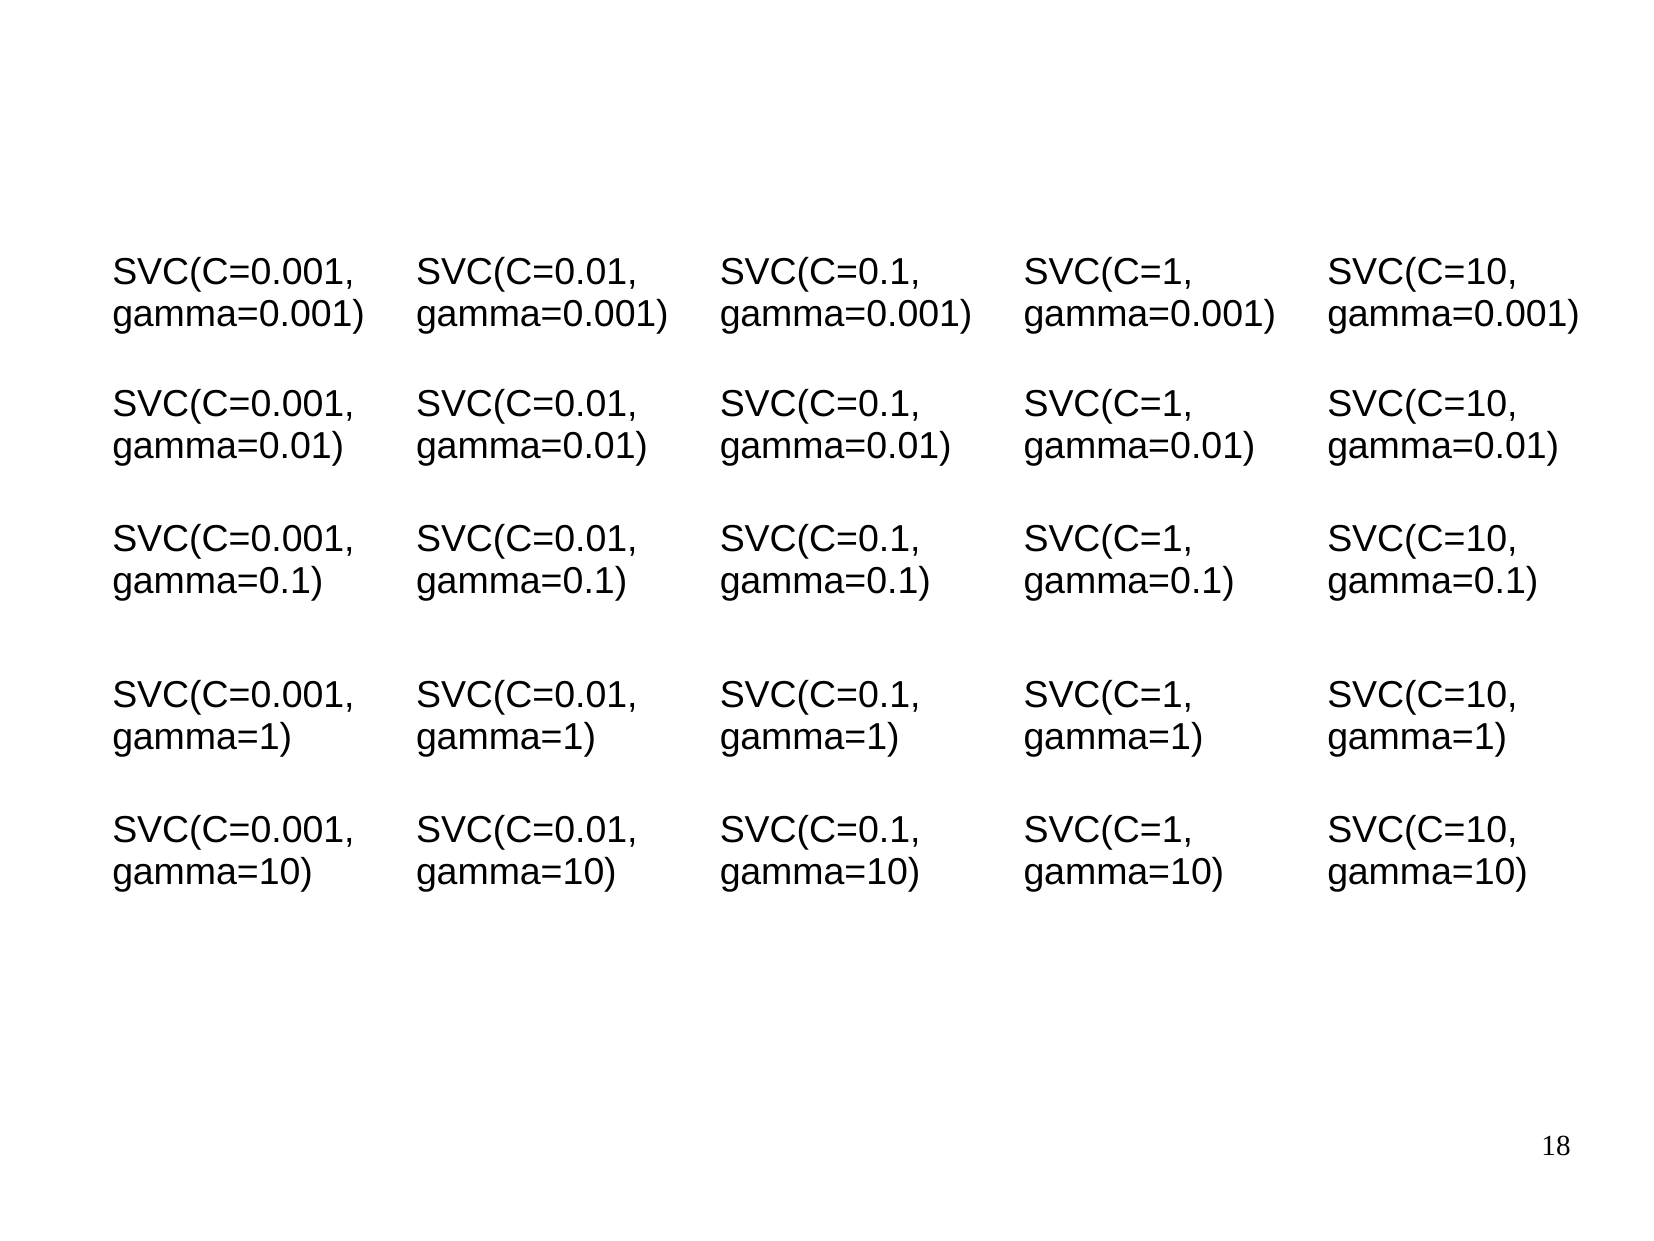

SVC(C=0.001, gamma=0.001)
SVC(C=0.01, gamma=0.001)
SVC(C=0.1, gamma=0.001)
SVC(C=1, gamma=0.001)
SVC(C=10, gamma=0.001)
SVC(C=0.001, gamma=0.01)
SVC(C=0.01, gamma=0.01)
SVC(C=0.1, gamma=0.01)
SVC(C=1, gamma=0.01)
SVC(C=10, gamma=0.01)
SVC(C=0.001, gamma=0.1)
SVC(C=0.01, gamma=0.1)
SVC(C=0.1, gamma=0.1)
SVC(C=1, gamma=0.1)
SVC(C=10, gamma=0.1)
SVC(C=0.001, gamma=1)
SVC(C=0.01, gamma=1)
SVC(C=0.1, gamma=1)
SVC(C=1, gamma=1)
SVC(C=10, gamma=1)
SVC(C=0.001, gamma=10)
SVC(C=0.01, gamma=10)
SVC(C=0.1, gamma=10)
SVC(C=1, gamma=10)
SVC(C=10, gamma=10)
18